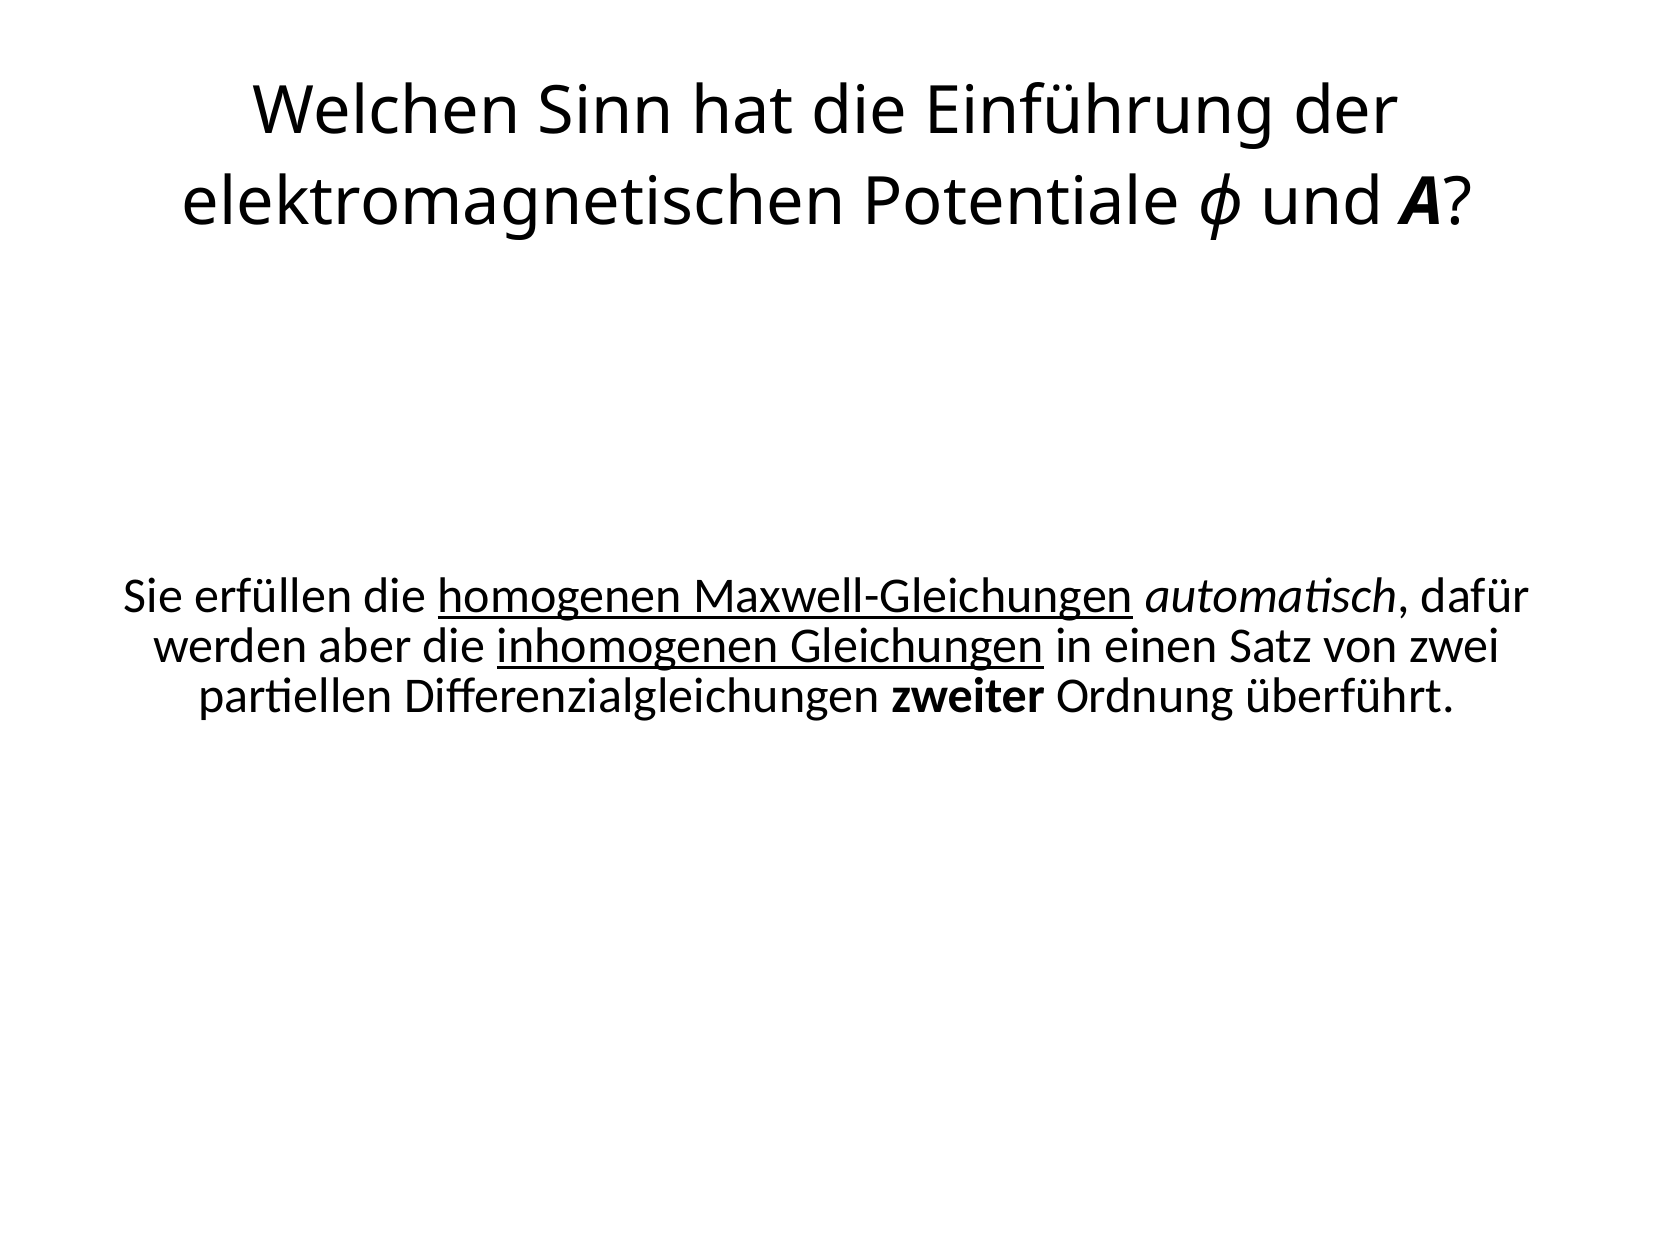

# Welchen Sinn hat die Einführung der elektromagnetischen Potentiale ϕ und A?
Sie erfüllen die homogenen Maxwell-Gleichungen automatisch, dafür werden aber die inhomogenen Gleichungen in einen Satz von zwei partiellen Differenzialgleichungen zweiter Ordnung überführt.